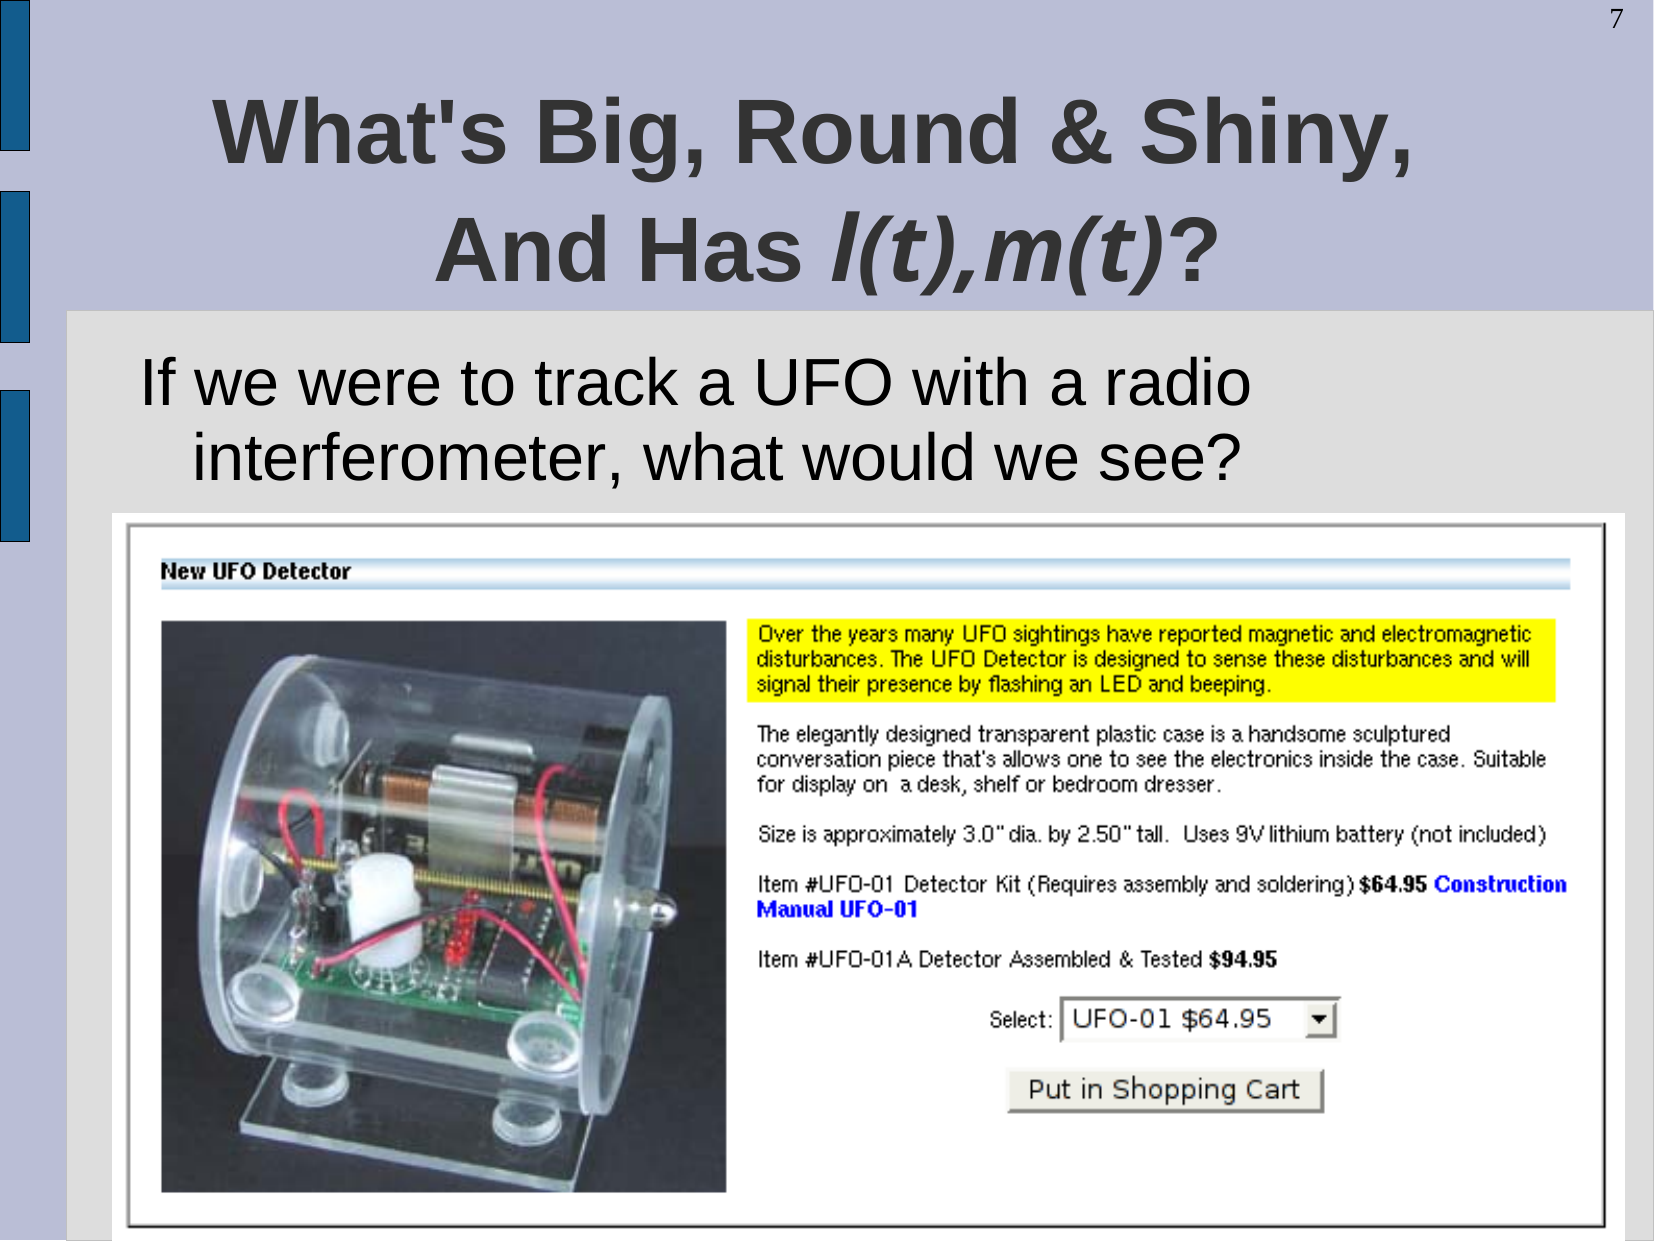

7
# What's Big, Round & Shiny, And Has l(t),m(t)?
If we were to track a UFO with a radio interferometer, what would we see?